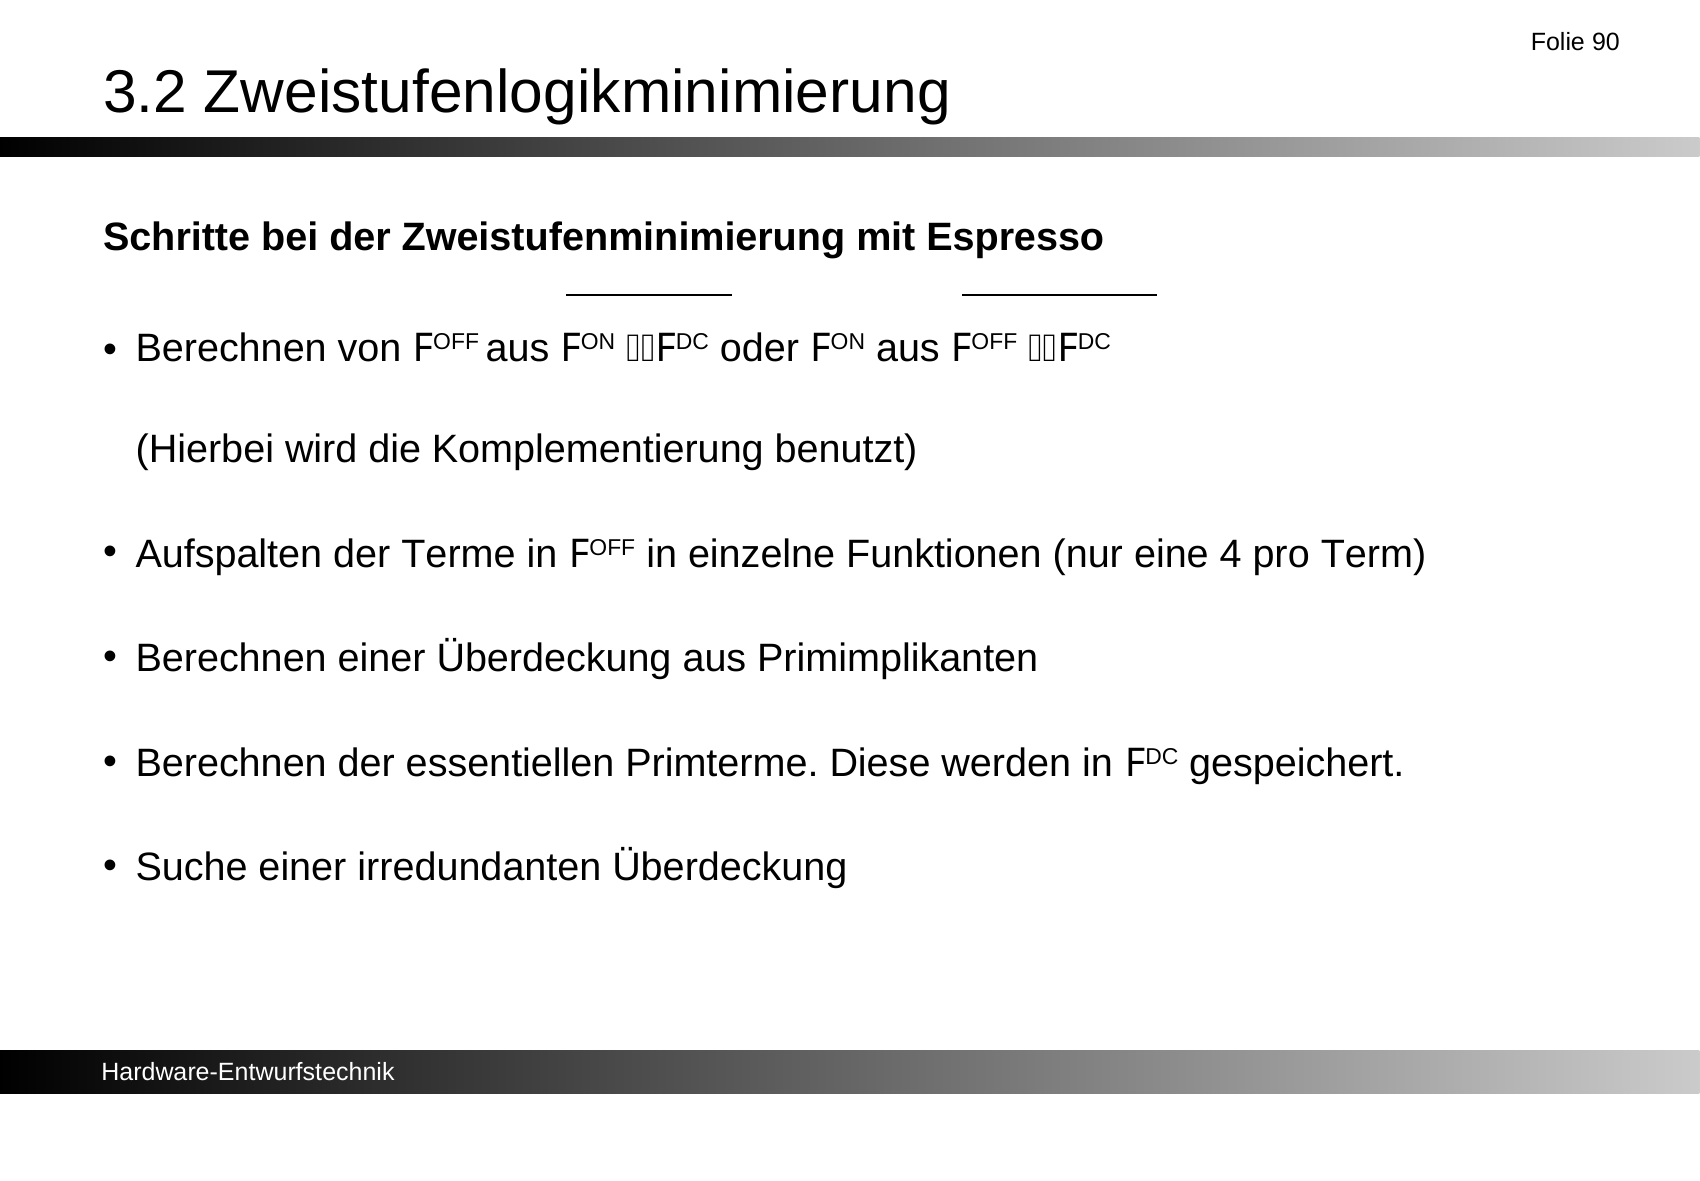

# 3.2 Zweistufenlogikminimierung
Schritte bei der Zweistufenminimierung mit Espresso
Berechnen von FOFF aus FON FDC oder FON aus FOFF FDC
(Hierbei wird die Komplementierung benutzt)
Aufspalten der Terme in FOFF in einzelne Funktionen (nur eine 4 pro Term)
Berechnen einer Überdeckung aus Primimplikanten
Berechnen der essentiellen Primterme. Diese werden in FDC gespeichert.
Suche einer irredundanten Überdeckung